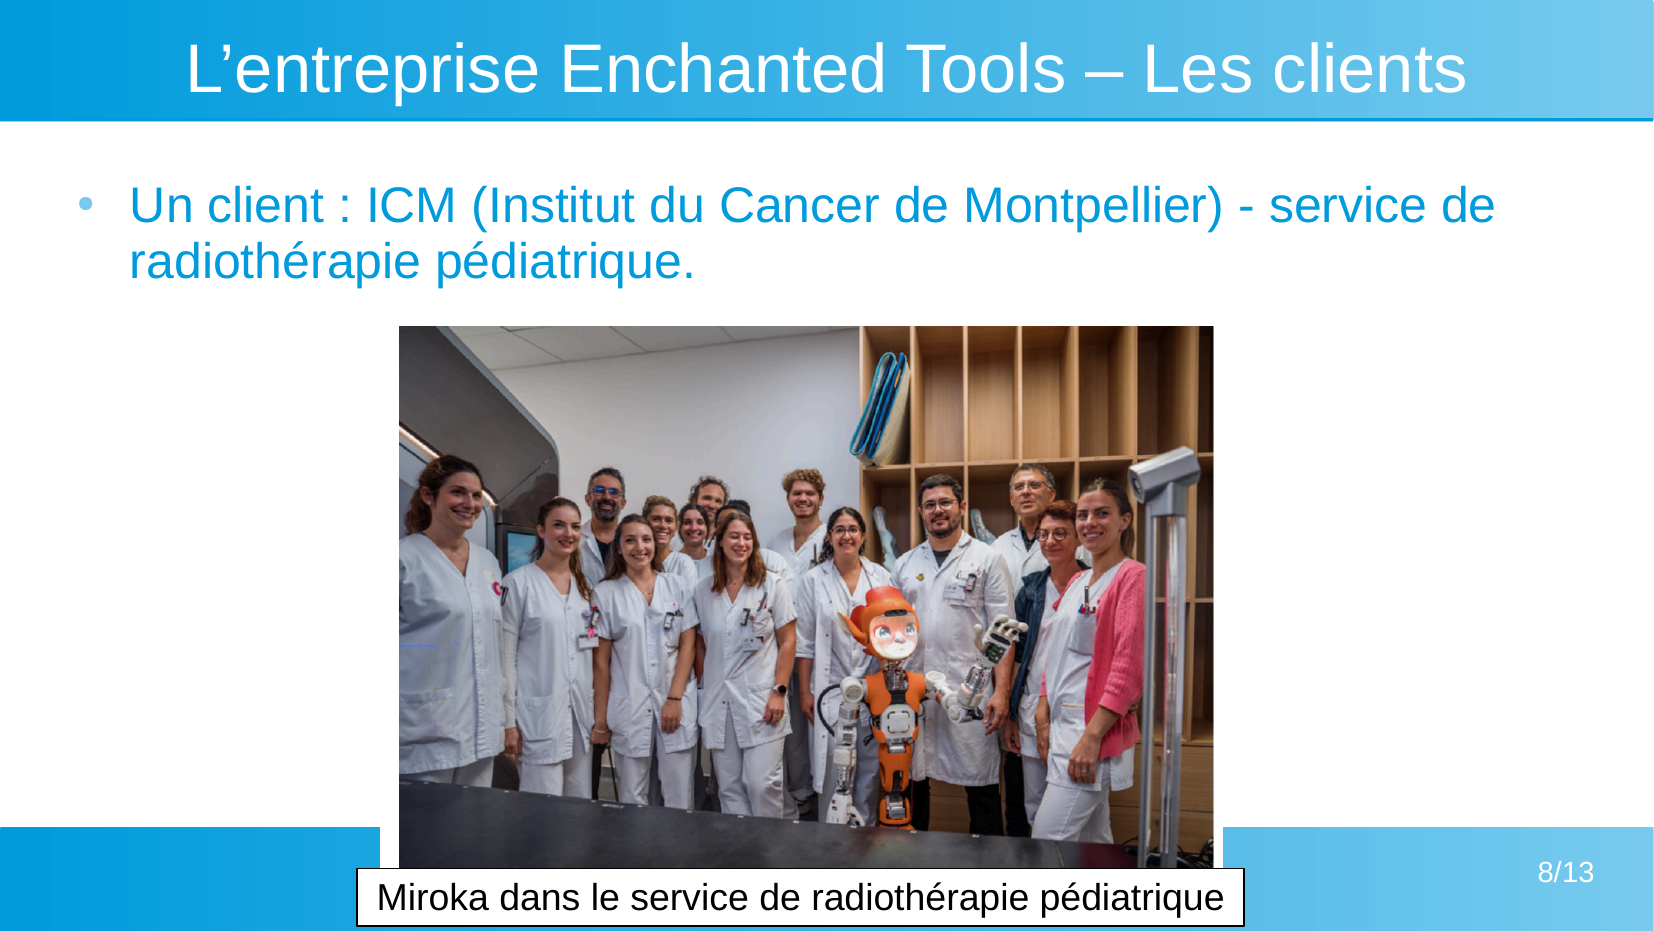

# L’entreprise Enchanted Tools – Les clients
Un client : ICM (Institut du Cancer de Montpellier) - service de radiothérapie pédiatrique.
8
Miroka dans le service de radiothérapie pédiatrique